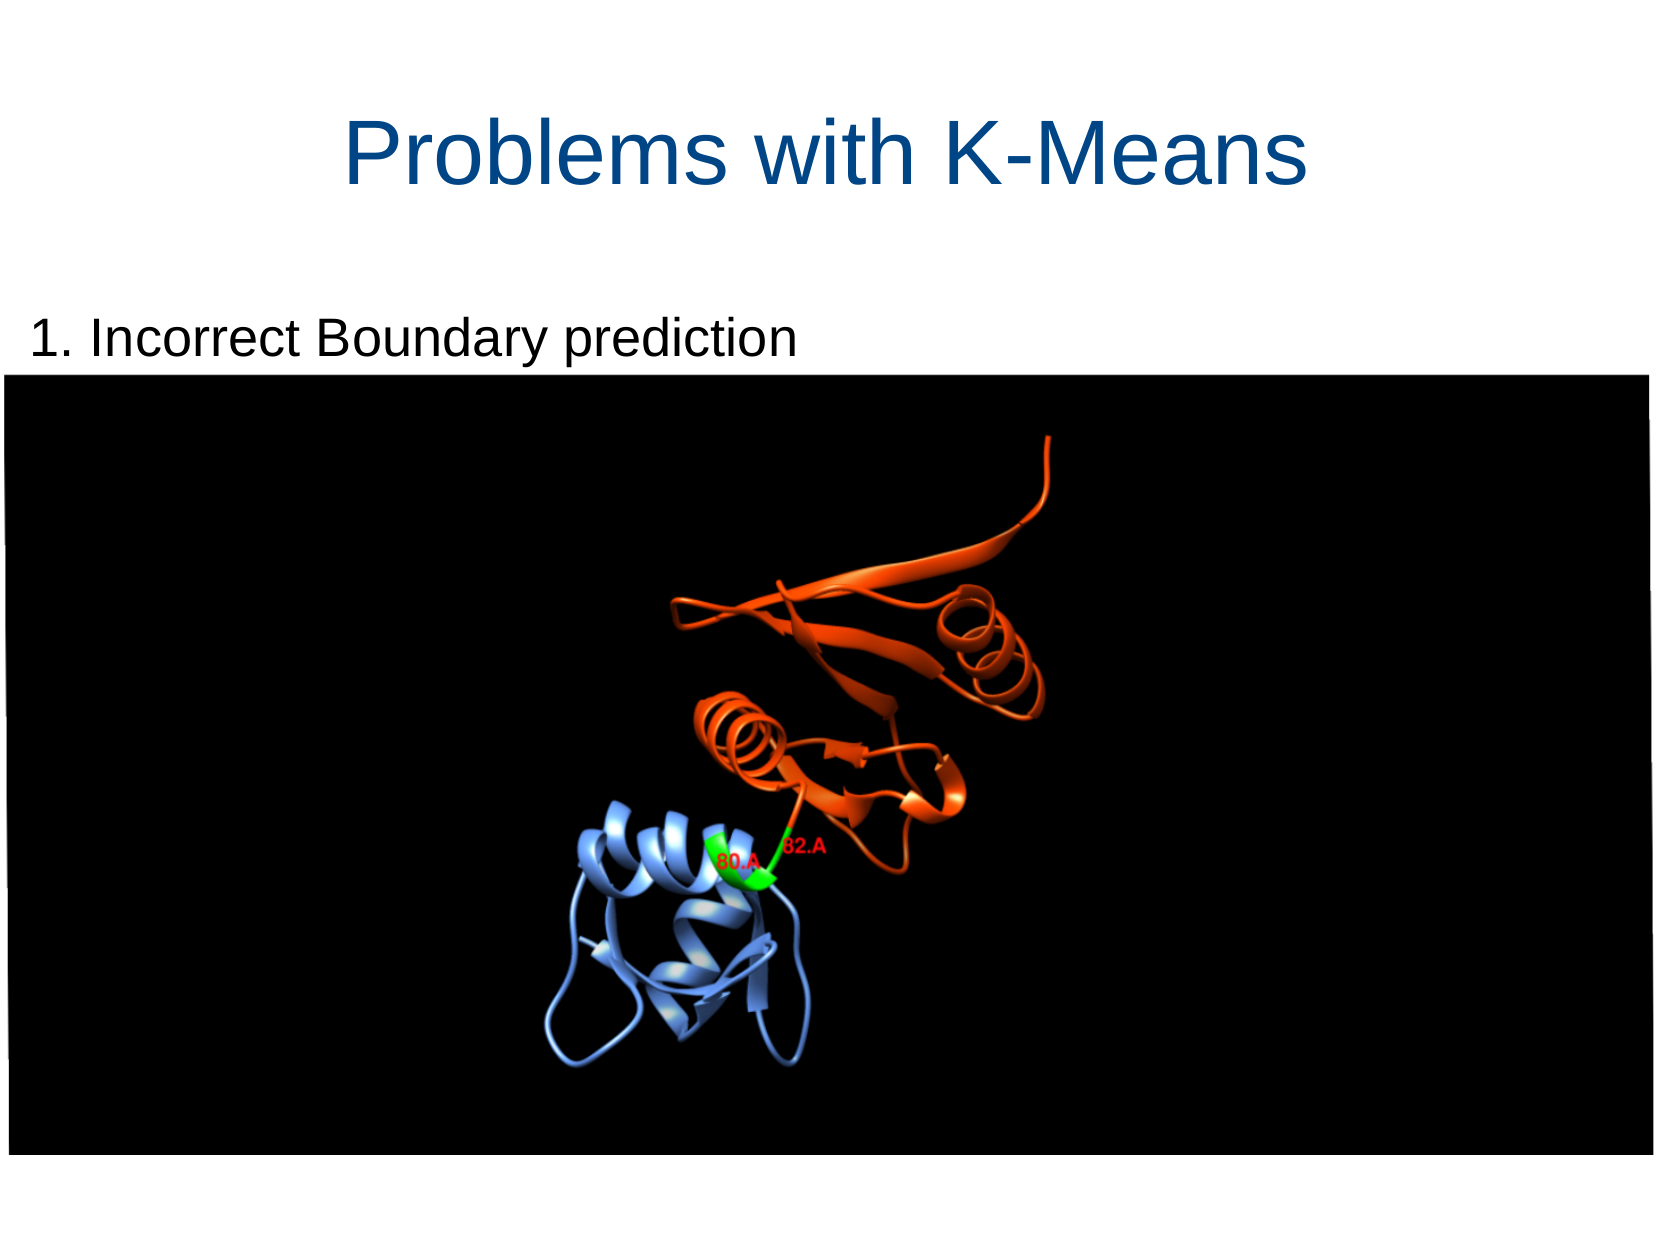

# Problems with K-Means
1. Incorrect Boundary prediction